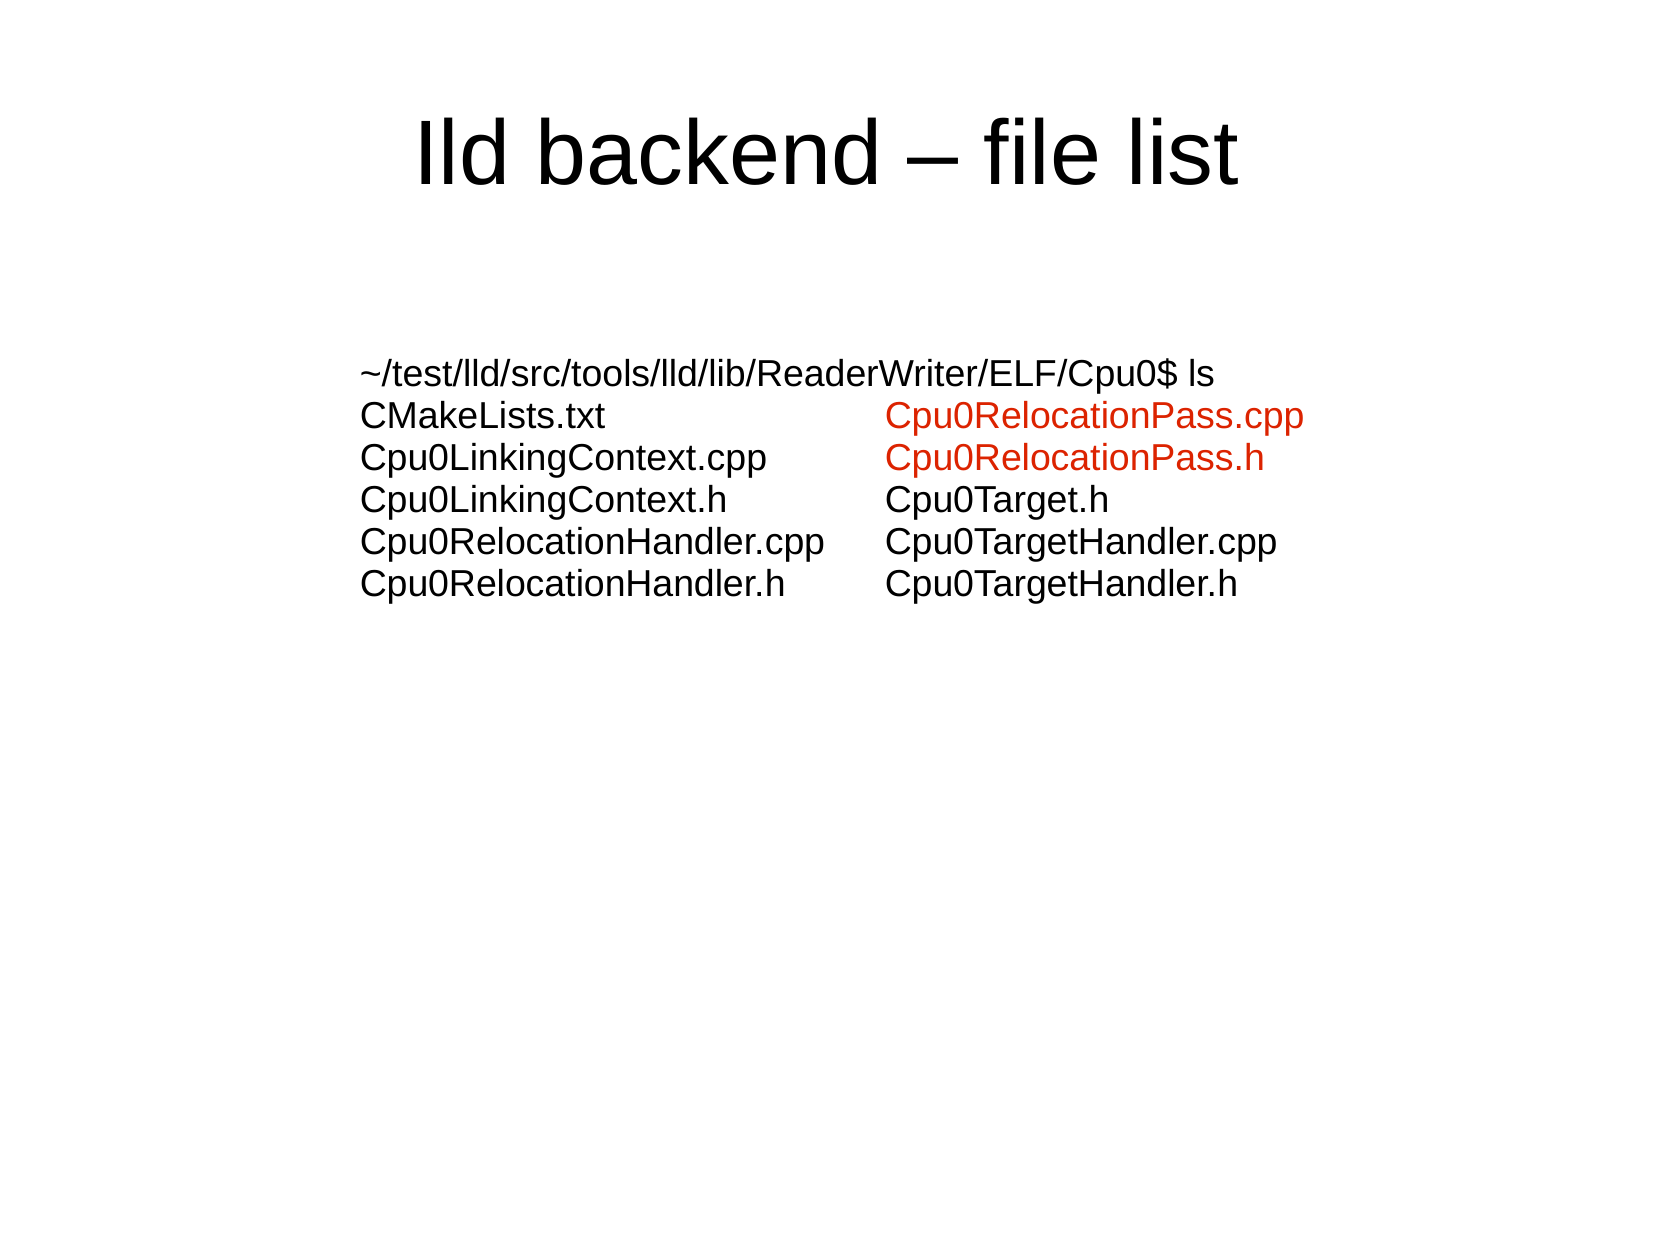

# Ild backend – file list
~/test/lld/src/tools/lld/lib/ReaderWriter/ELF/Cpu0$ ls
CMakeLists.txt 		Cpu0RelocationPass.cpp
Cpu0LinkingContext.cpp 	Cpu0RelocationPass.h
Cpu0LinkingContext.h 		Cpu0Target.h
Cpu0RelocationHandler.cpp 	Cpu0TargetHandler.cpp
Cpu0RelocationHandler.h 	Cpu0TargetHandler.h